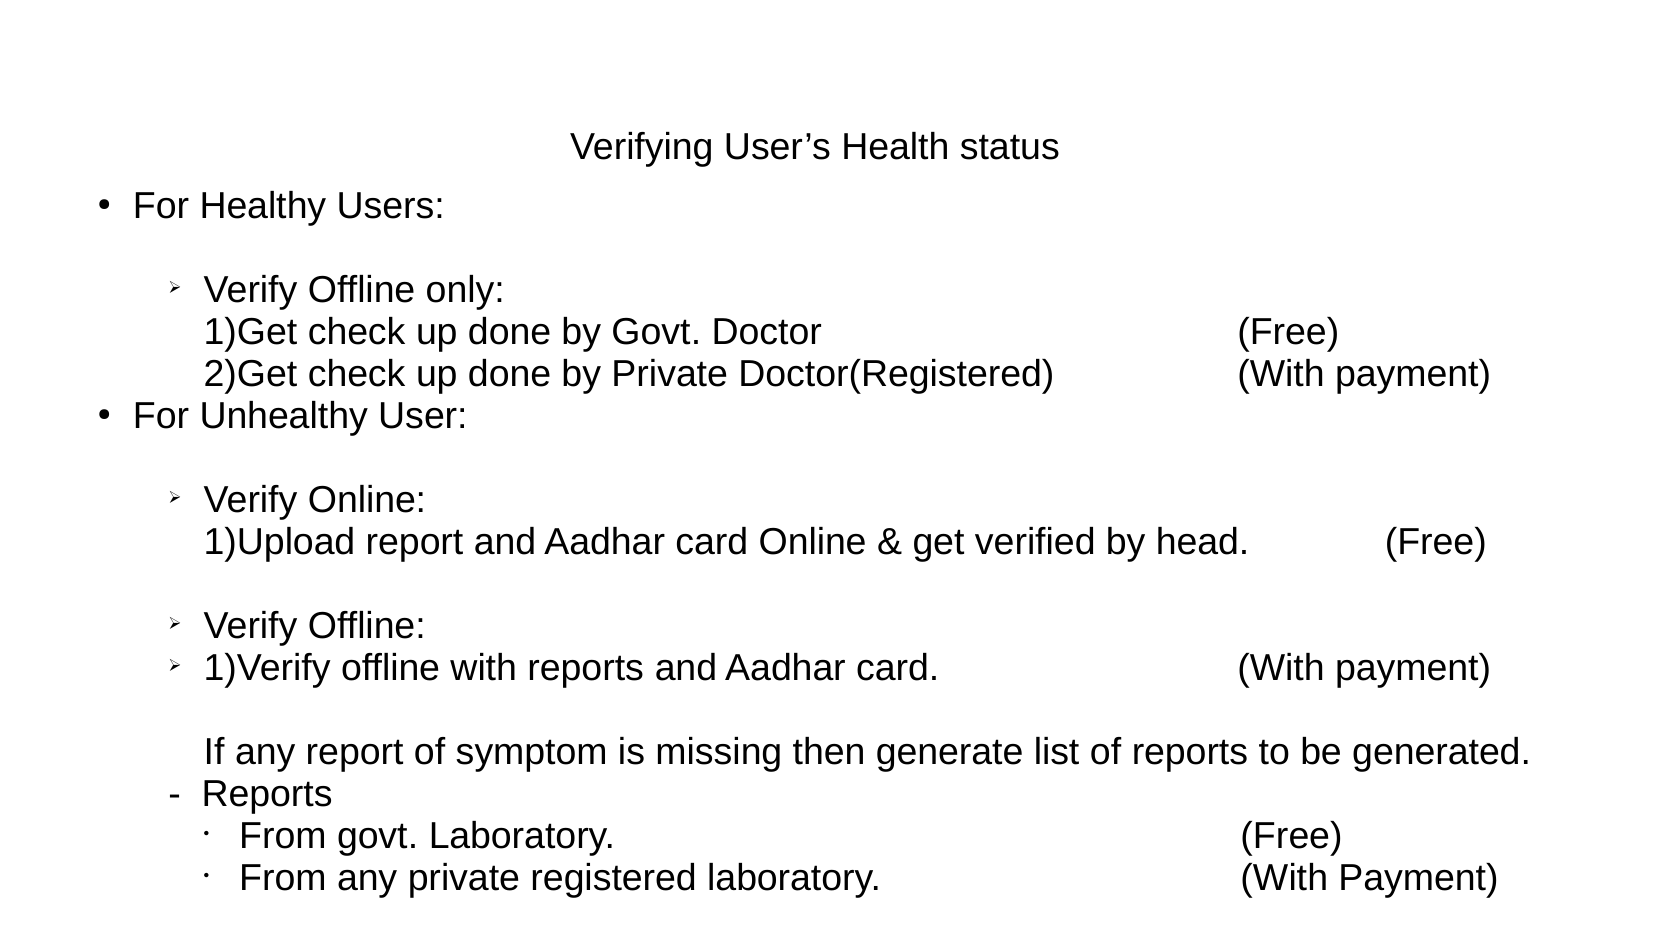

Verifying User’s Health status
For Healthy Users:
Verify Offline only:
1)Get check up done by Govt. Doctor						(Free)
2)Get check up done by Private Doctor(Registered)			(With payment)
For Unhealthy User:
Verify Online:
1)Upload report and Aadhar card Online & get verified by head.		(Free)
Verify Offline:
1)Verify offline with reports and Aadhar card.					(With payment)
If any report of symptom is missing then generate list of reports to be generated.
- Reports
From govt. Laboratory.								 (Free)
From any private registered laboratory.					 (With Payment)